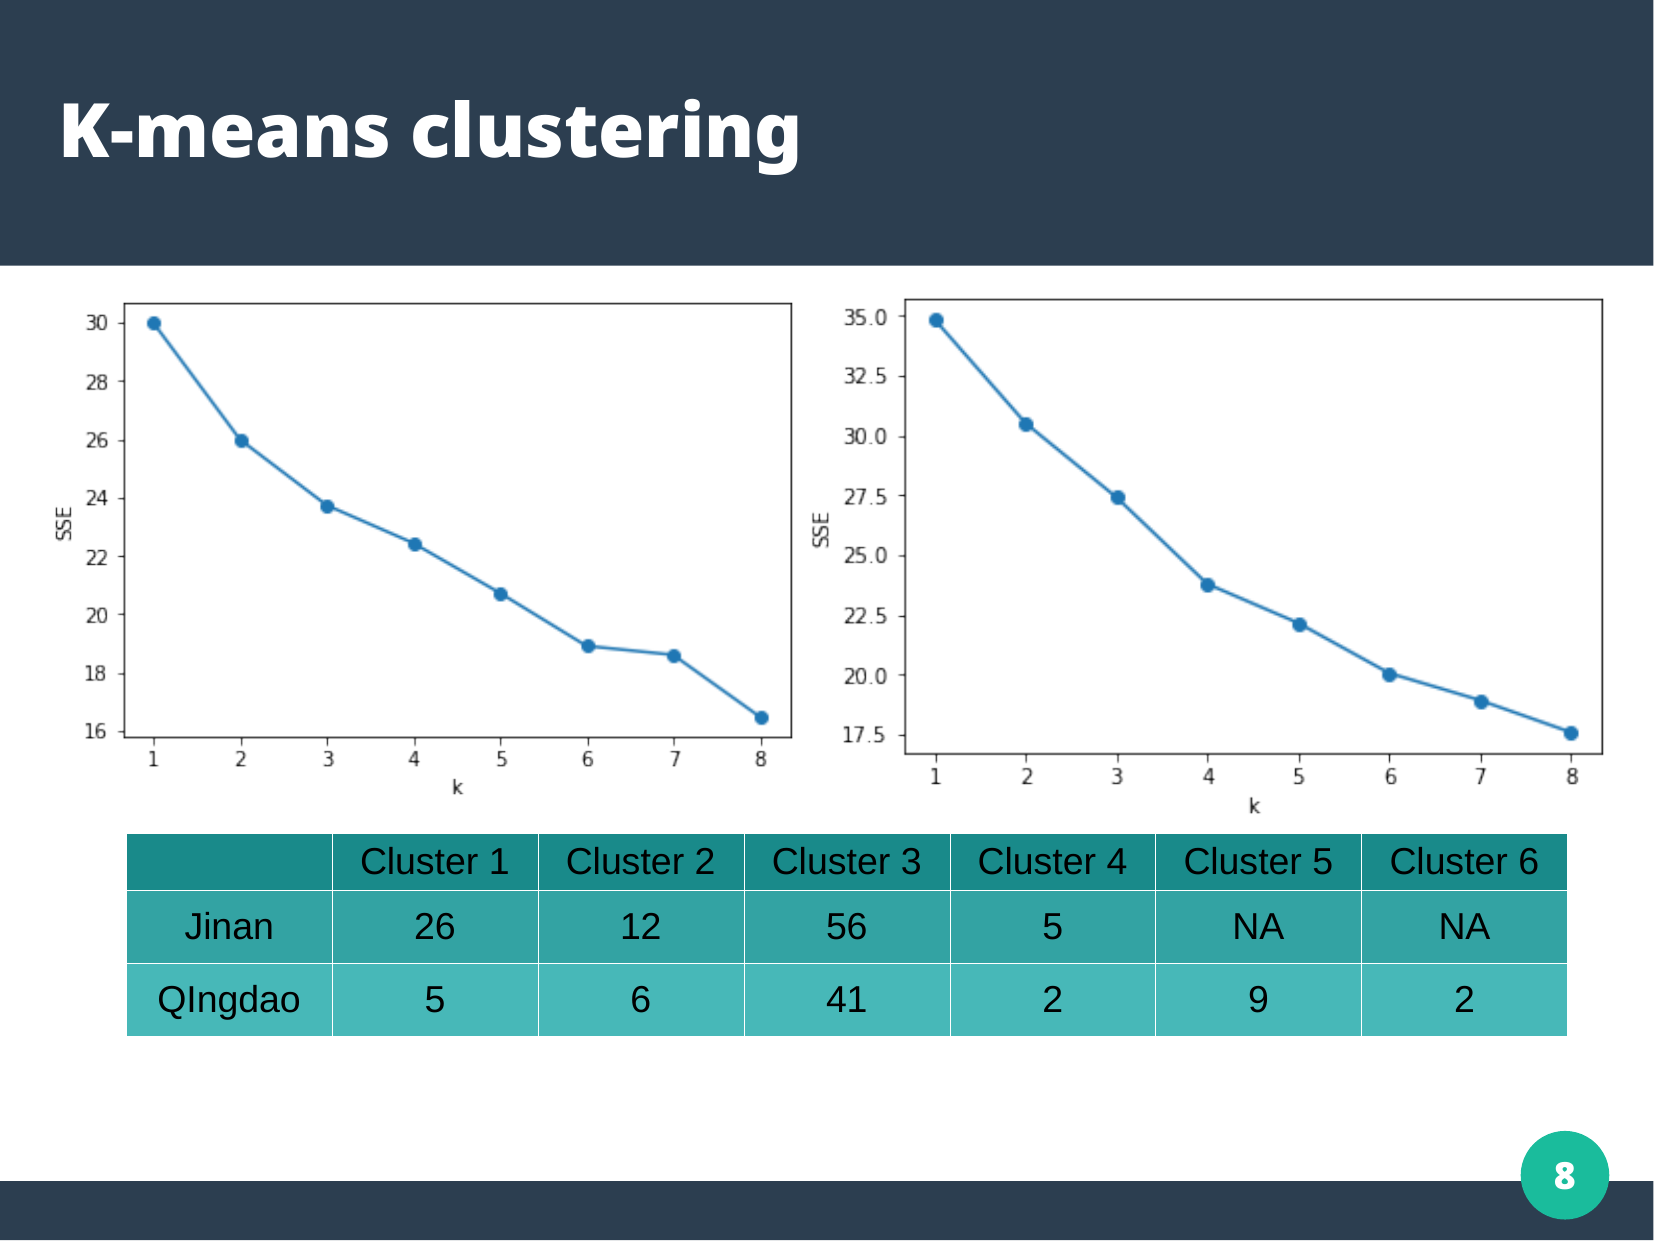

# K-means clustering
| | Cluster 1 | Cluster 2 | Cluster 3 | Cluster 4 | Cluster 5 | Cluster 6 |
| --- | --- | --- | --- | --- | --- | --- |
| Jinan | 26 | 12 | 56 | 5 | NA | NA |
| QIngdao | 5 | 6 | 41 | 2 | 9 | 2 |
8